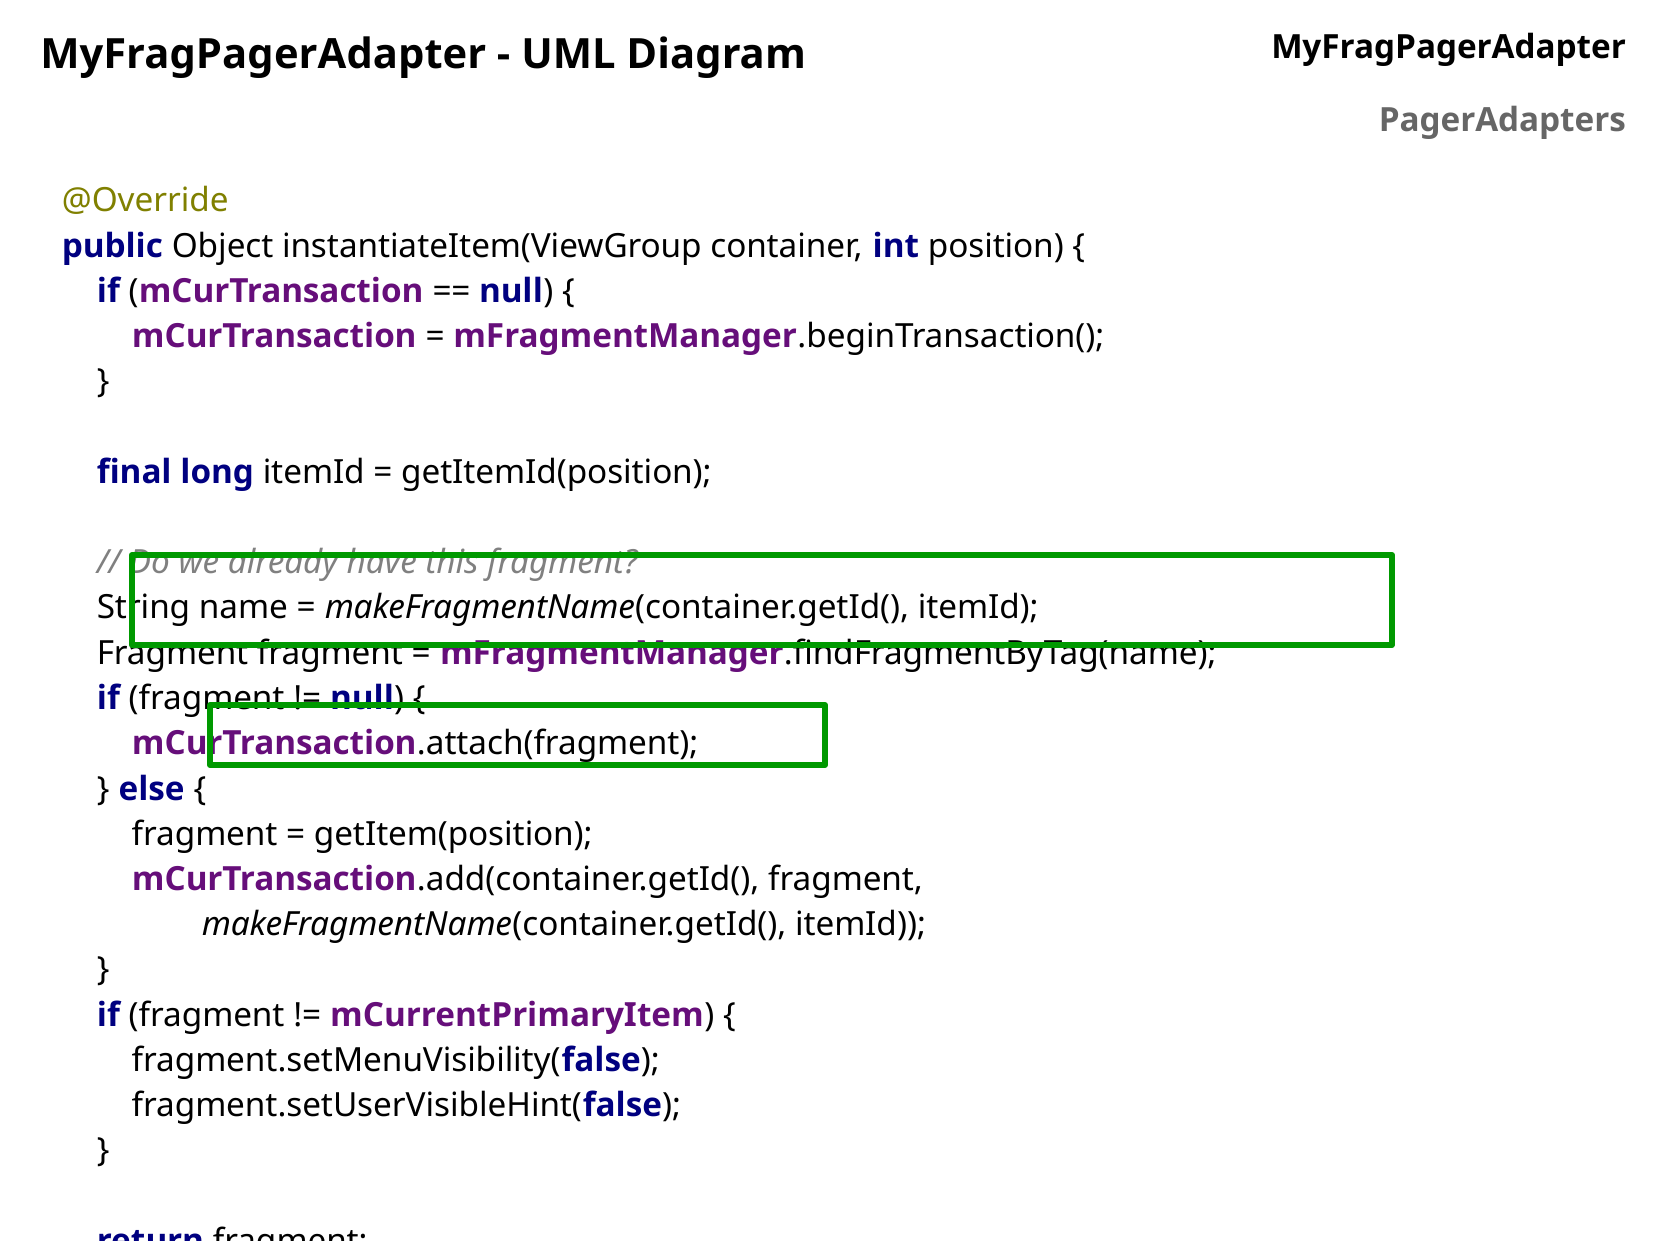

| MyFragPagerAdapter - UML Diagram | MyFragPagerAdapter |
| --- | --- |
| | PagerAdapters |
MyPlainPagerAdapter - UML diagram
@Override
public Object instantiateItem(ViewGroup container, int position) {
 if (mCurTransaction == null) {
 mCurTransaction = mFragmentManager.beginTransaction();
 }
 final long itemId = getItemId(position);
 // Do we already have this fragment?
 String name = makeFragmentName(container.getId(), itemId);
 Fragment fragment = mFragmentManager.findFragmentByTag(name);
 if (fragment != null) {
 mCurTransaction.attach(fragment);
 } else {
 fragment = getItem(position);
 mCurTransaction.add(container.getId(), fragment,
 makeFragmentName(container.getId(), itemId));
 }
 if (fragment != mCurrentPrimaryItem) {
 fragment.setMenuVisibility(false);
 fragment.setUserVisibleHint(false);
 }
 return fragment;
}